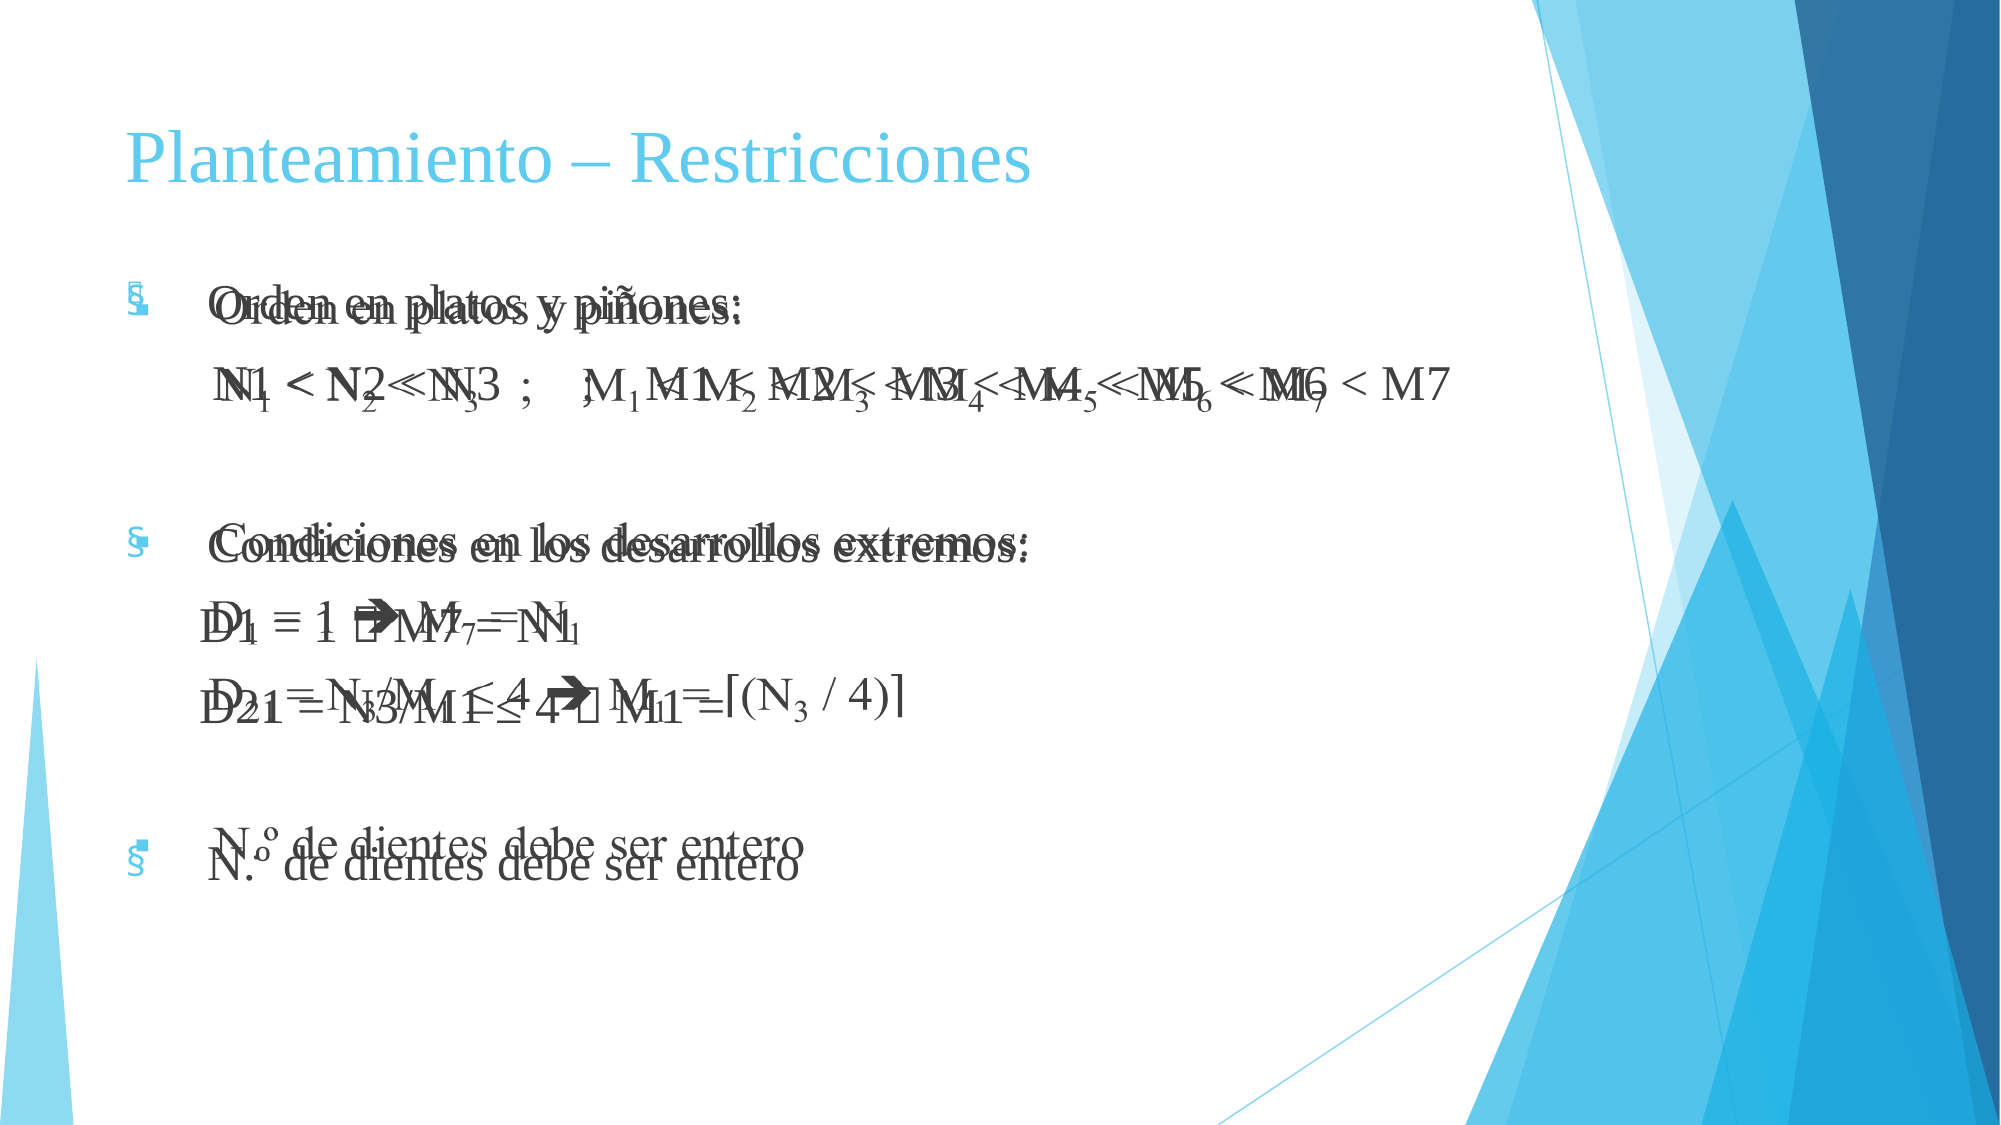

# Planteamiento – Restricciones
 Orden en platos y piñones:
	 N1 < N2 < N3 	 ; M1 < M2 < M3 < M4 < M5 < M6 < M7
 Condiciones en los desarrollos extremos:
	D1 = 1  M7 = N1
	D21 = N3/M1 ≤ 4  M1 =
 N.º de dientes debe ser entero